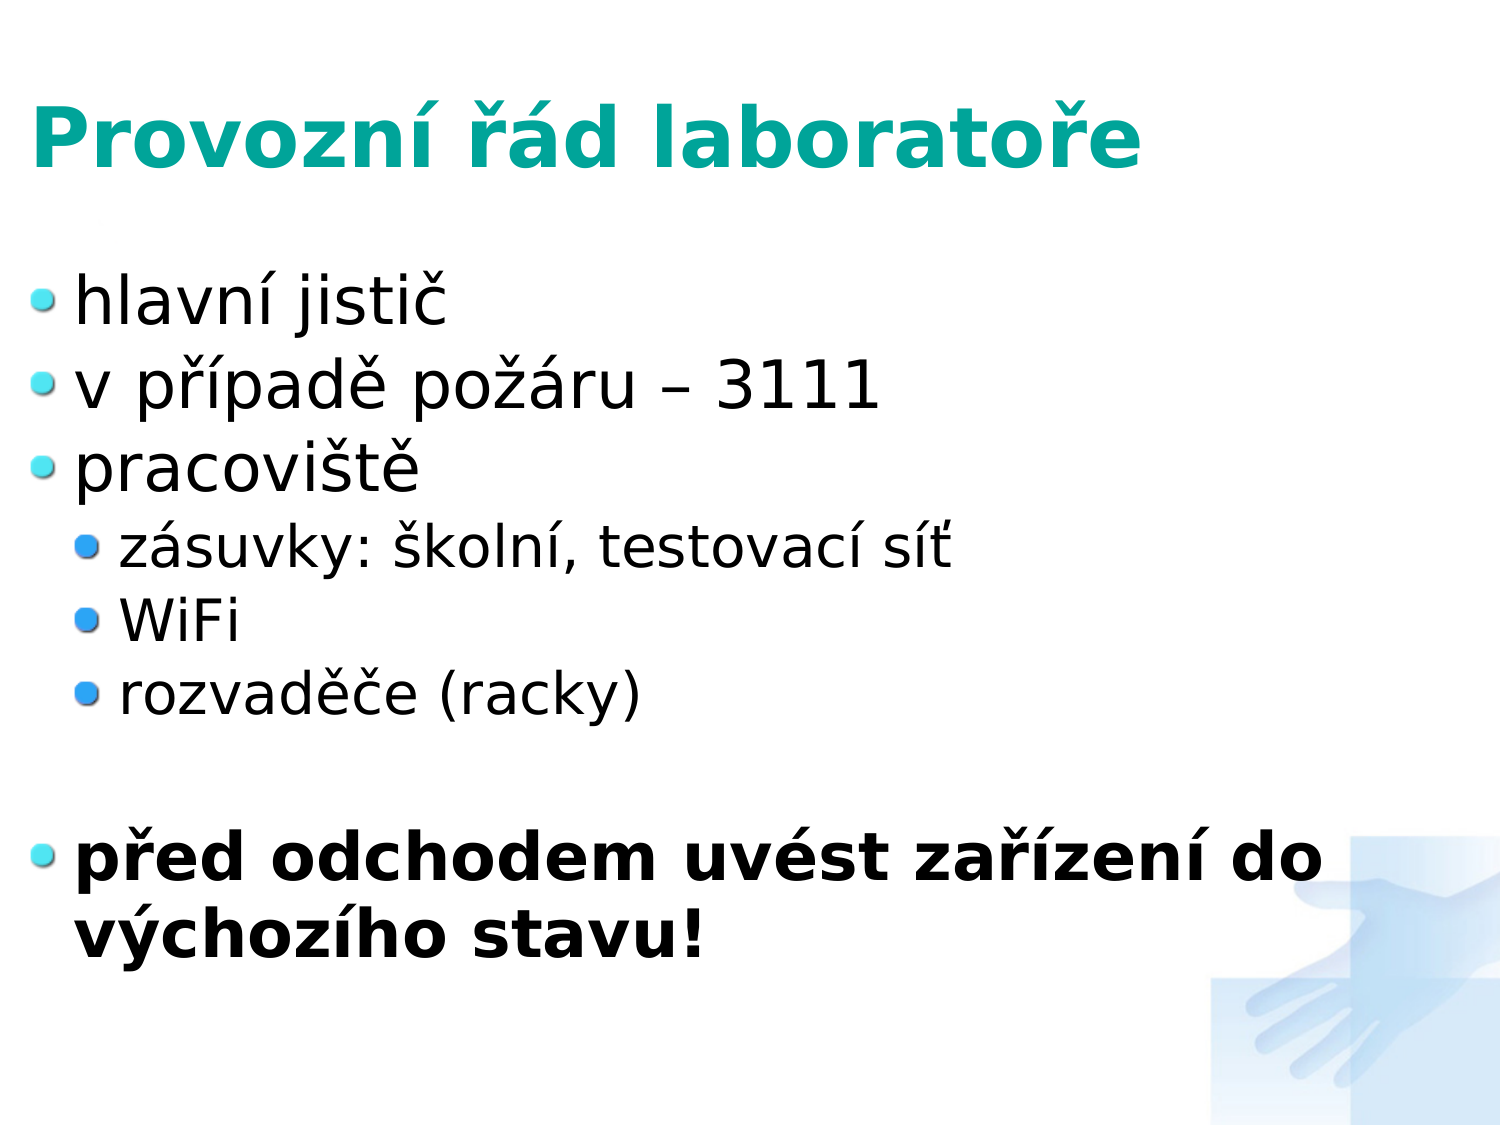

# Provozní řád laboratoře
hlavní jistič
v případě požáru – 3111
pracoviště
zásuvky: školní, testovací síť
WiFi
rozvaděče (racky)
před odchodem uvést zařízení do výchozího stavu!